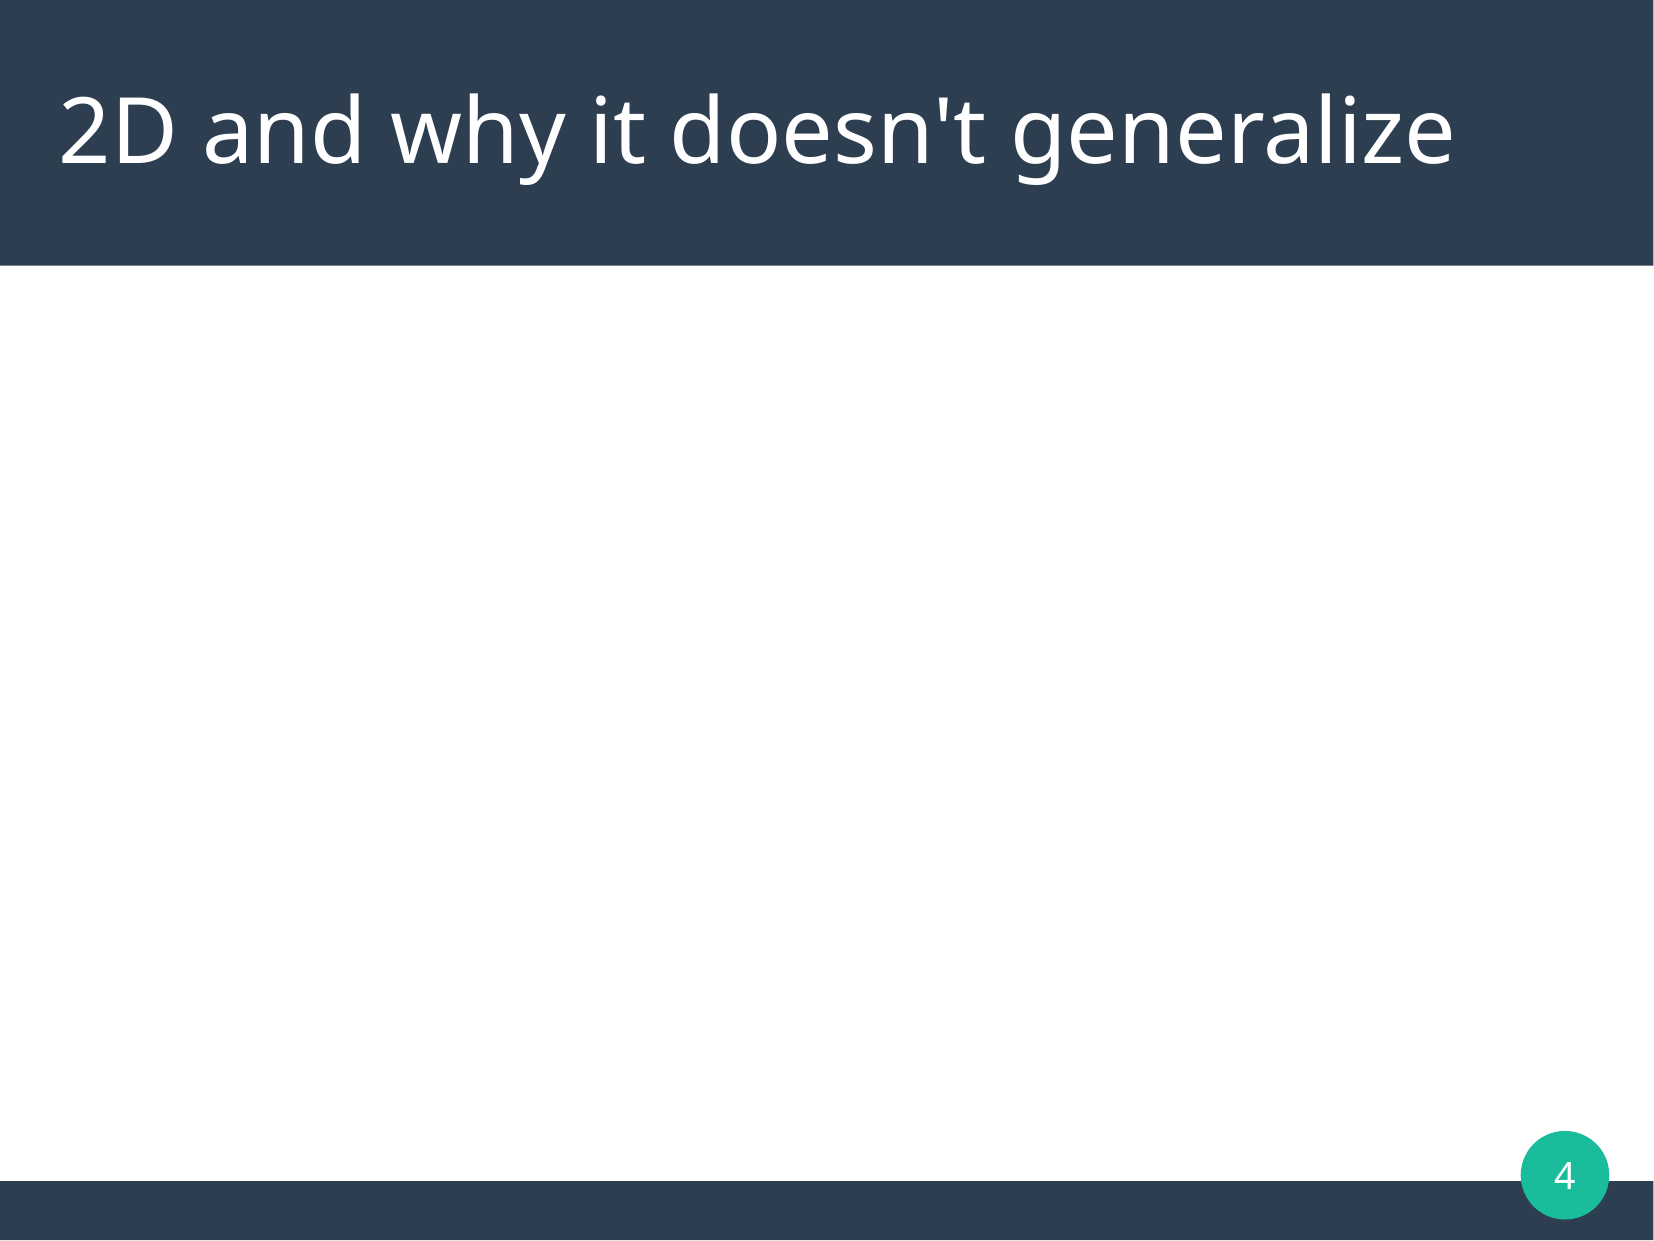

# 2D and why it doesn't generalize
4